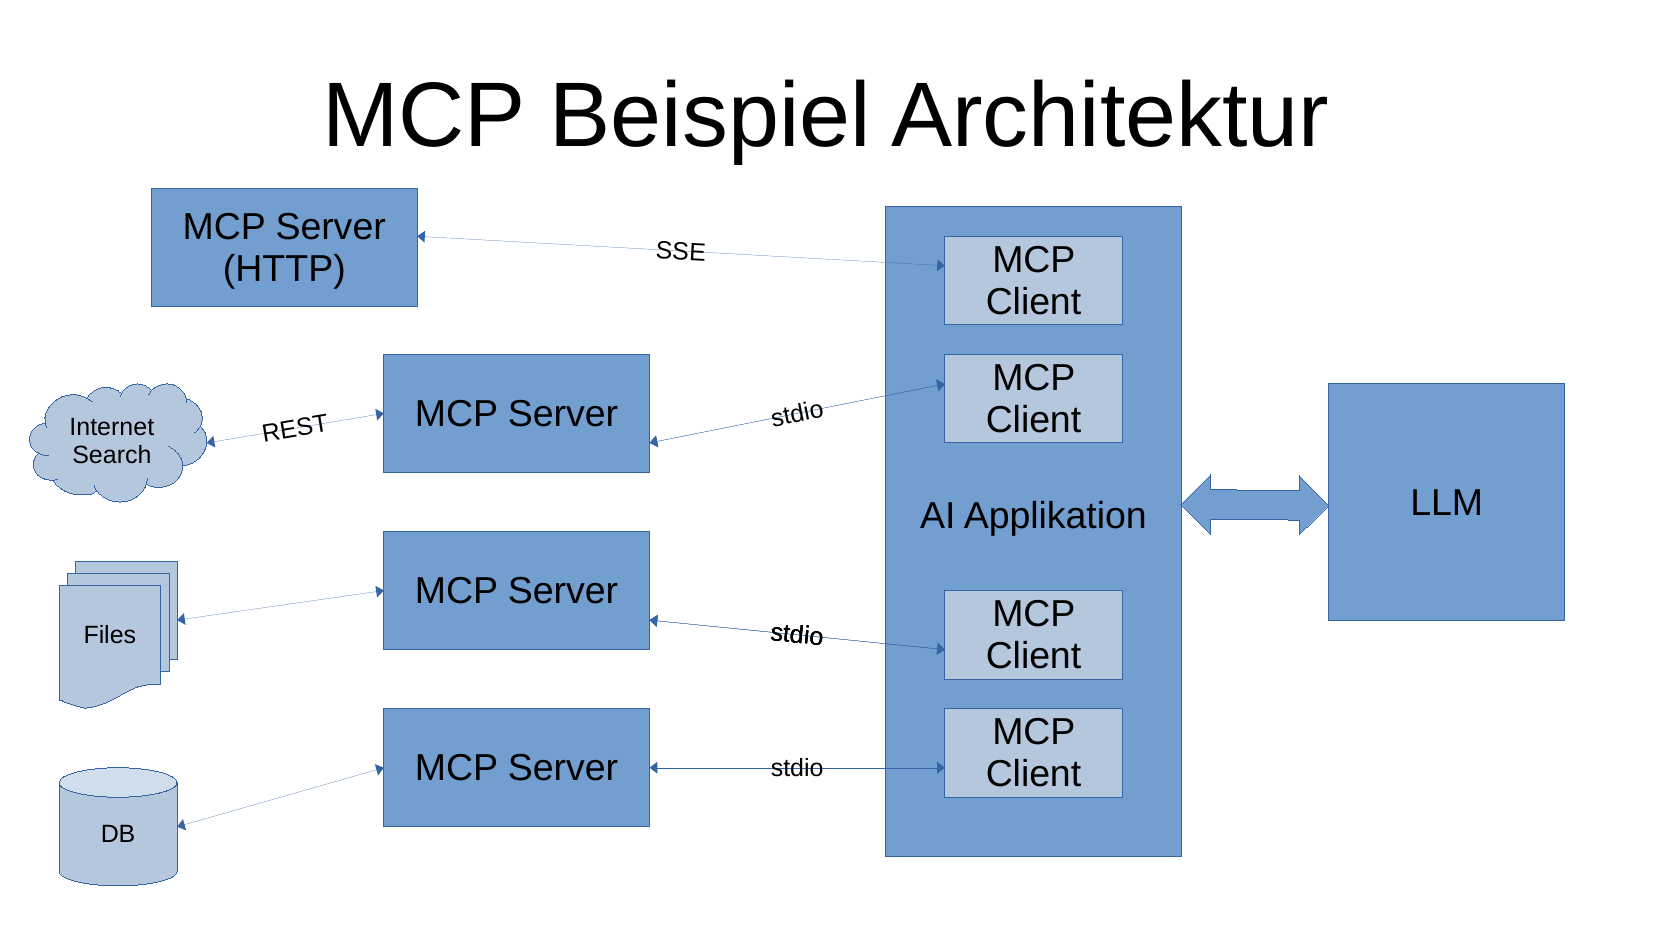

# MCP Beispiel Architektur
MCP Server
(HTTP)
AI Applikation
SSE
MCP Client
MCP Server
MCP Client
Internet Search
stdio
LLM
REST
MCP Server
Files
MCP Client
stdio
stdio
stdio
MCP Server
MCP Client
DB
stdio